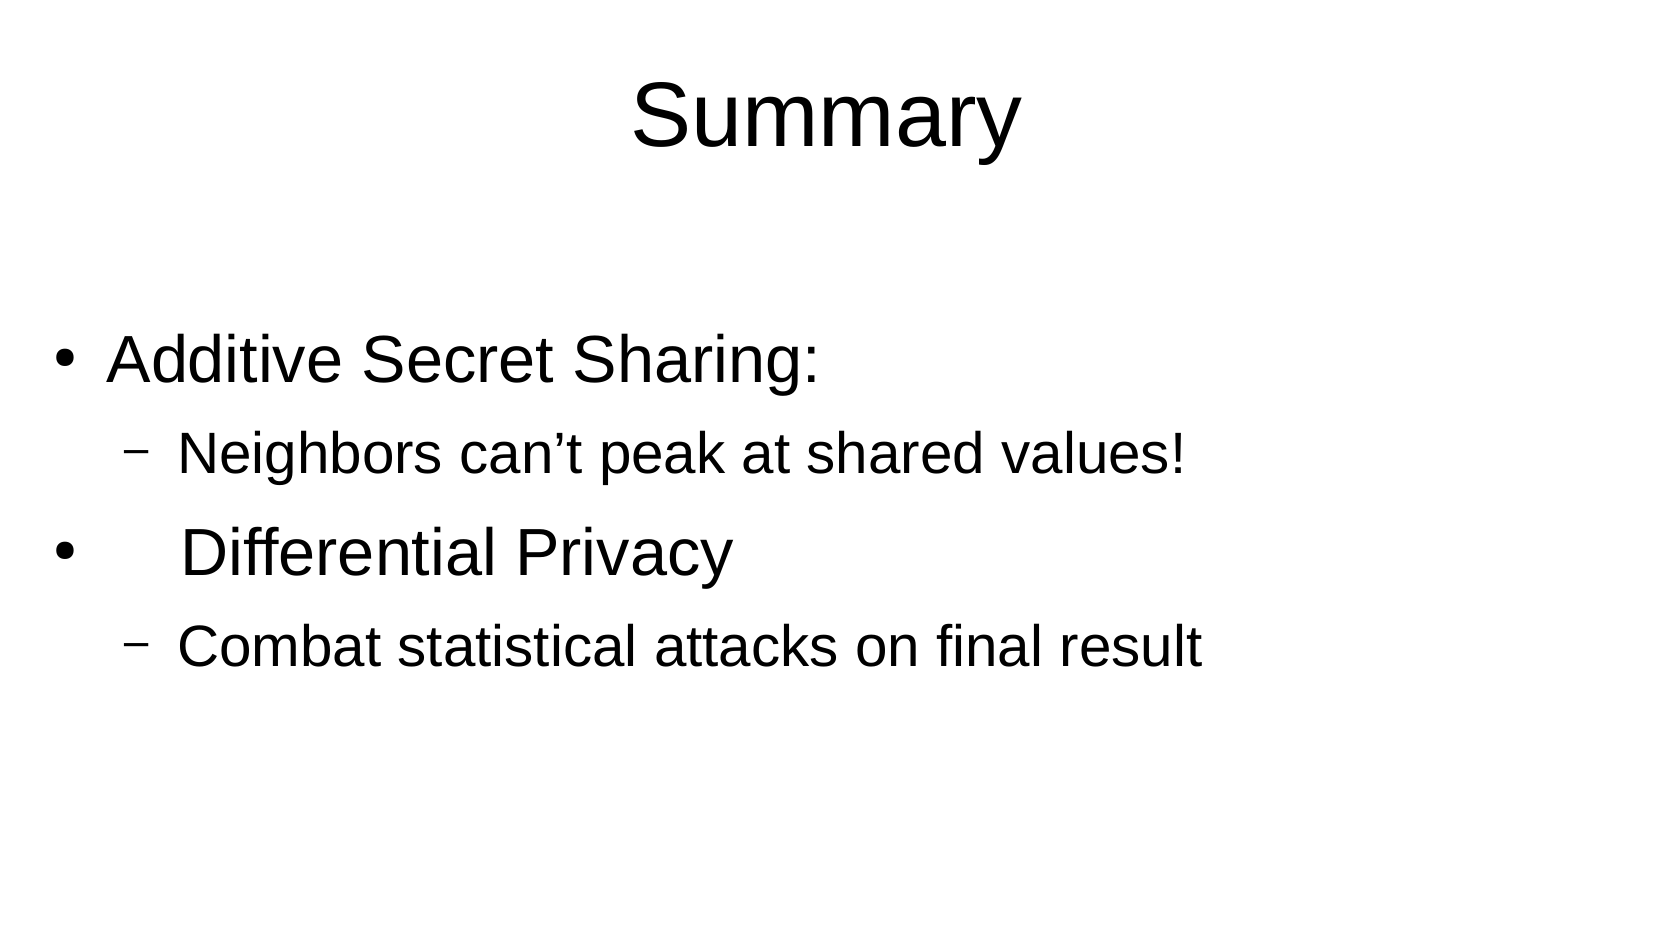

# Summary
Additive Secret Sharing:
Neighbors can’t peak at shared values!
	Differential Privacy
Combat statistical attacks on final result